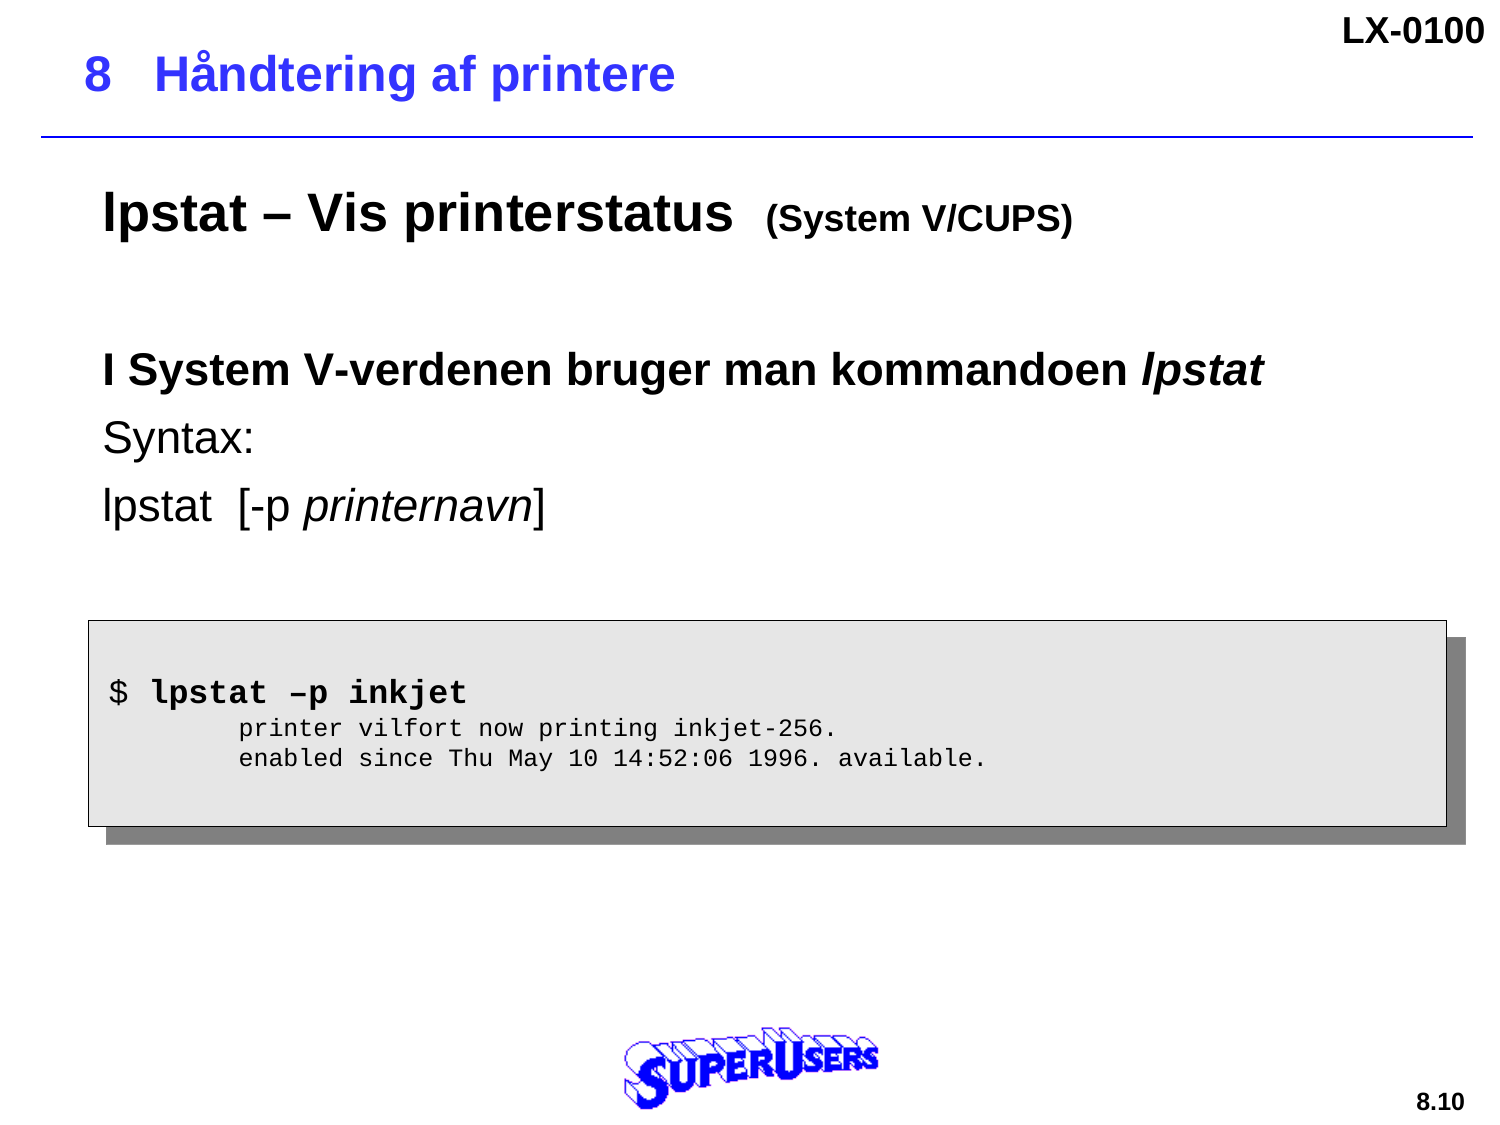

# 8 Håndtering af printere
lpstat – Vis printerstatus (System V/CUPS)
I System V-verdenen bruger man kommandoen lpstat
Syntax:
lpstat [-p printernavn]
 $ lpstat –p inkjet
	printer vilfort now printing inkjet-256.
	enabled since Thu May 10 14:52:06 1996. available.